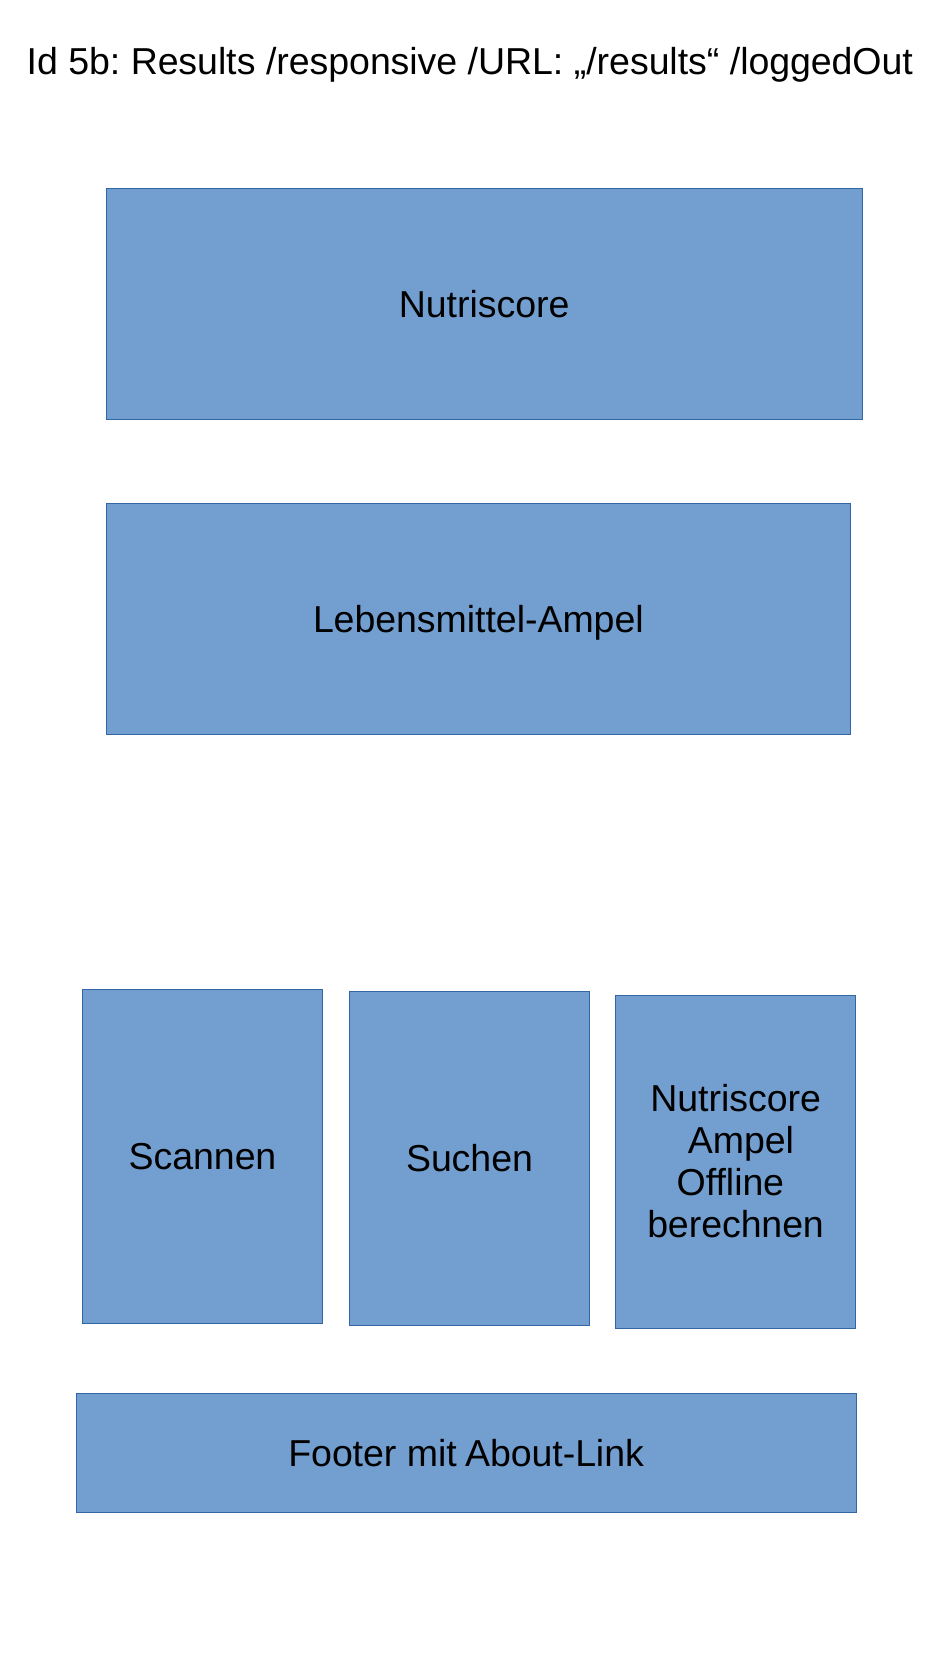

Id 5b: Results /responsive /URL: „/results“ /loggedOut
Nutriscore
Lebensmittel-Ampel
Scannen
Suchen
Nutriscore
 Ampel
Offline
berechnen
Footer mit About-Link